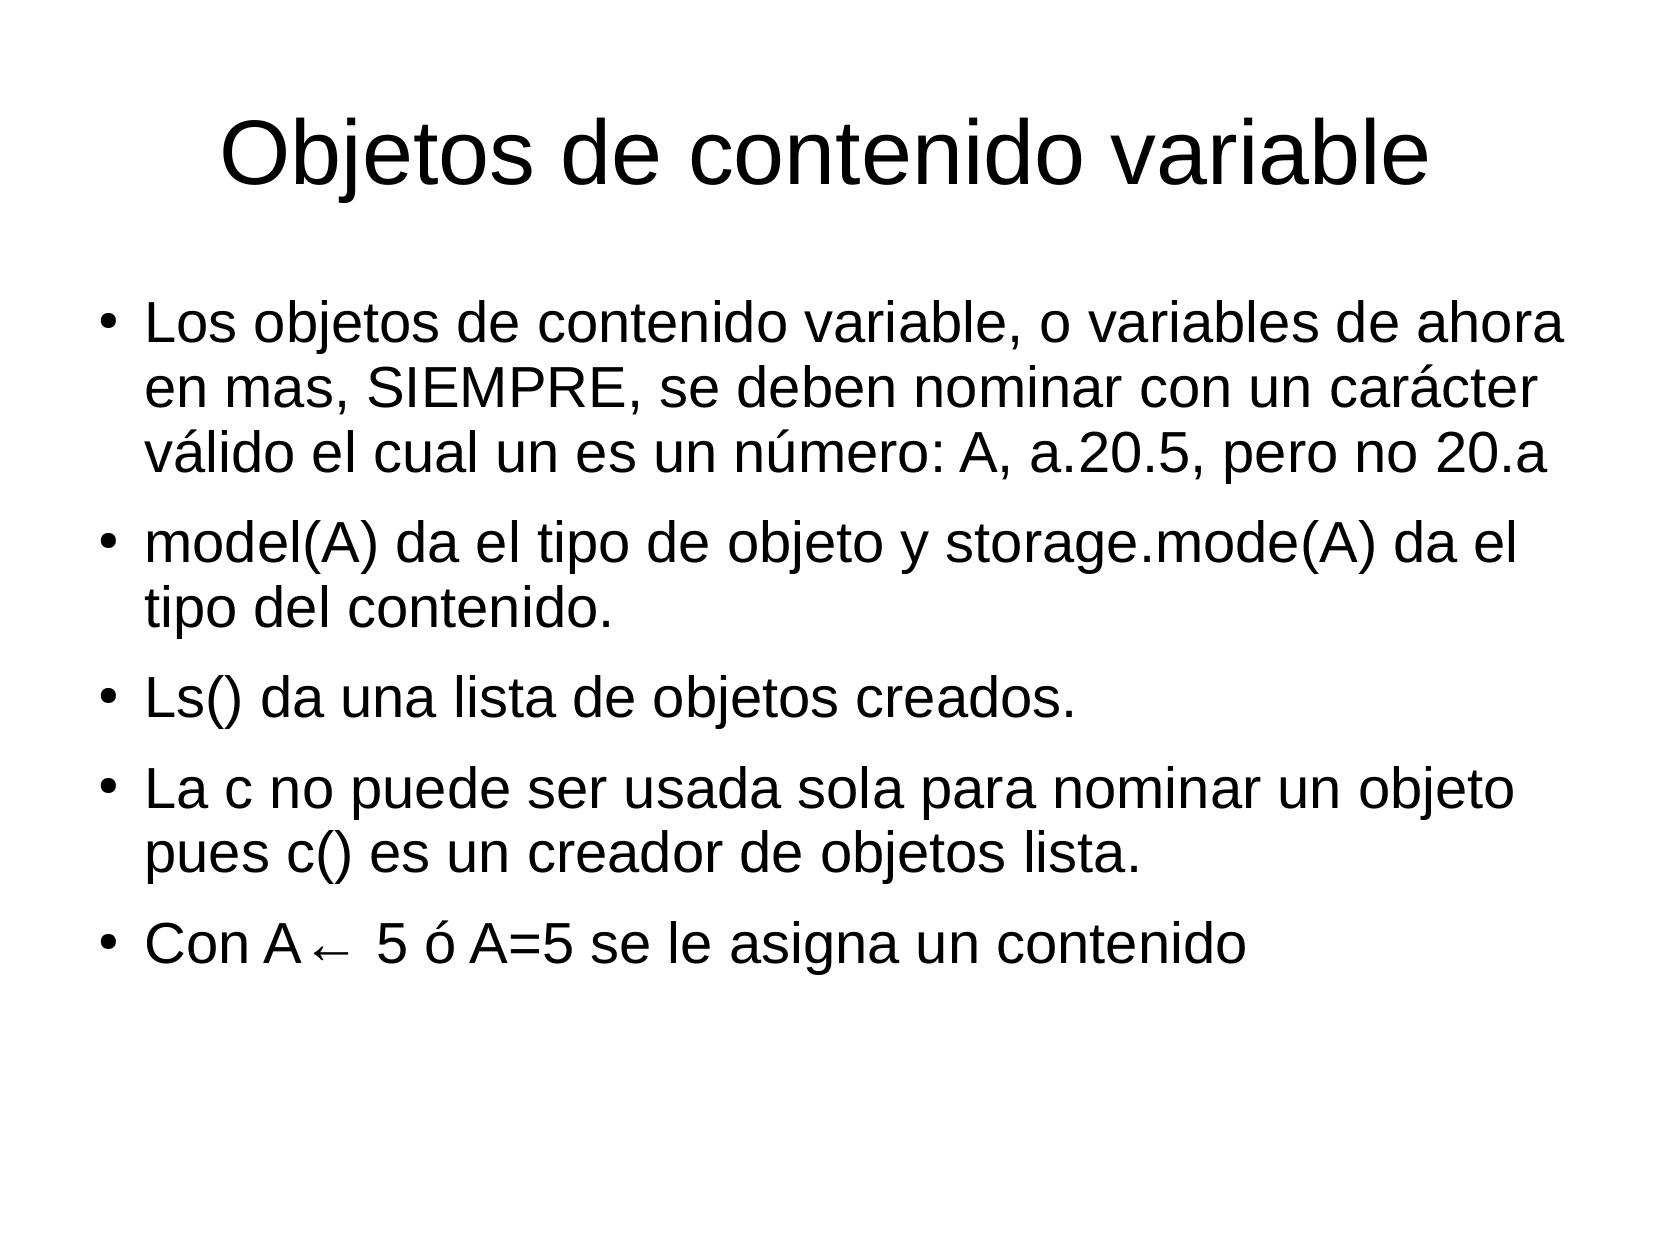

# Objetos de contenido variable
Los objetos de contenido variable, o variables de ahora en mas, SIEMPRE, se deben nominar con un carácter válido el cual un es un número: A, a.20.5, pero no 20.a
model(A) da el tipo de objeto y storage.mode(A) da el tipo del contenido.
Ls() da una lista de objetos creados.
La c no puede ser usada sola para nominar un objeto pues c() es un creador de objetos lista.
Con A← 5 ó A=5 se le asigna un contenido